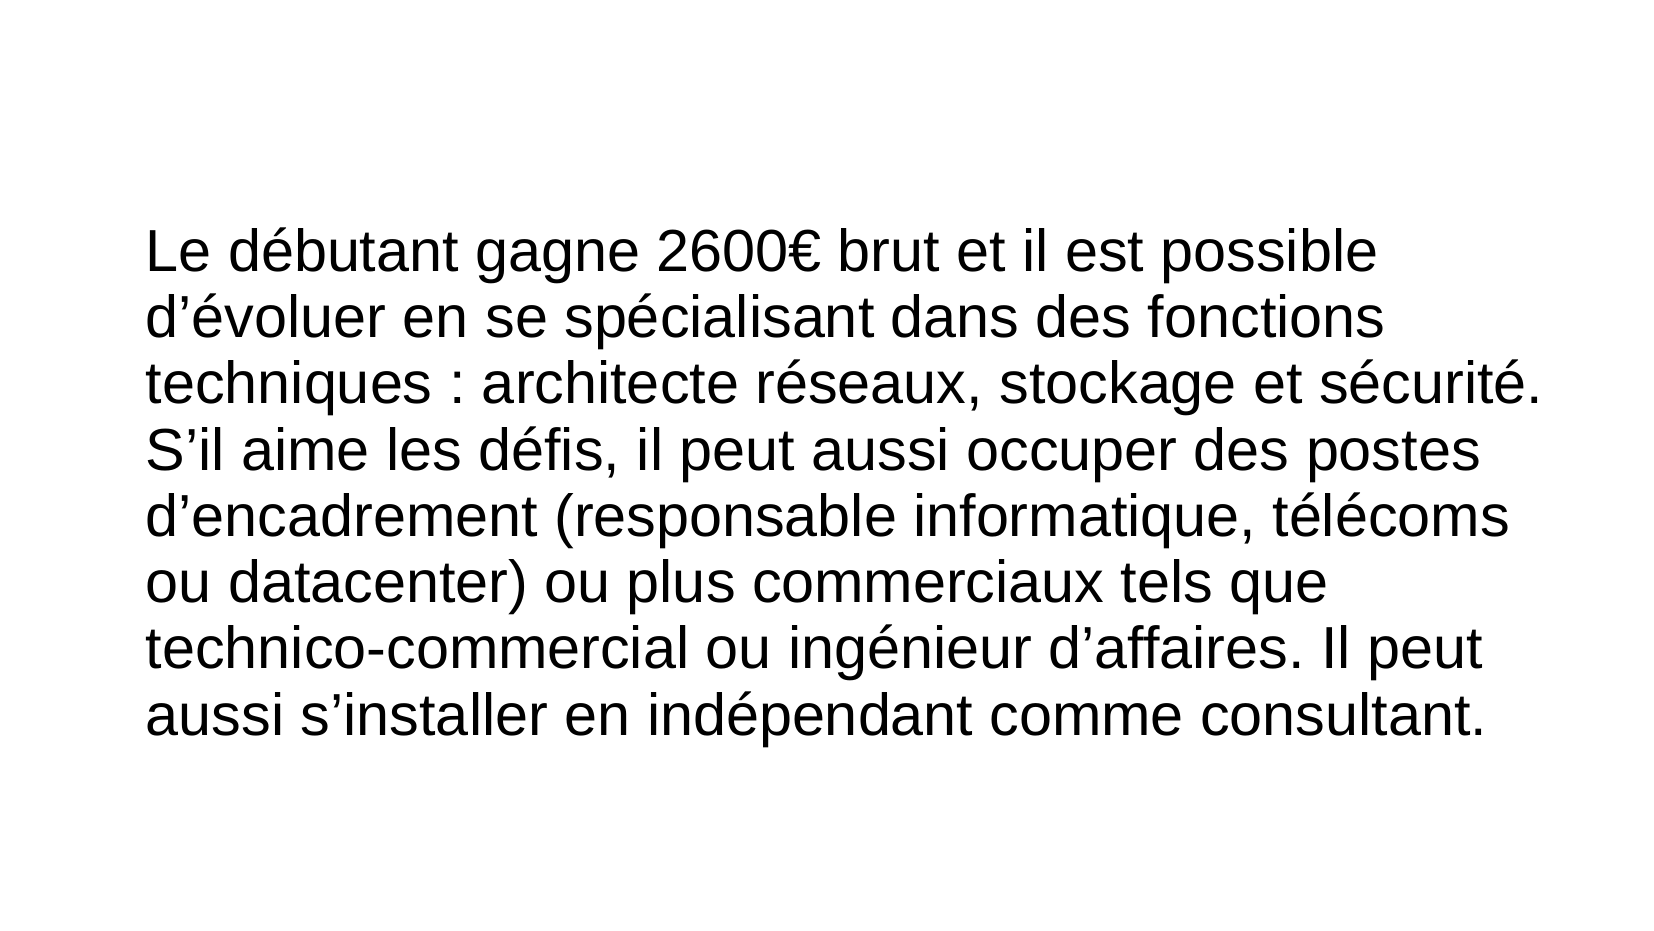

# Le débutant gagne 2600€ brut et il est possible d’évoluer en se spécialisant dans des fonctions techniques : architecte réseaux, stockage et sécurité. S’il aime les défis, il peut aussi occuper des postes d’encadrement (responsable informatique, télécoms ou datacenter) ou plus commerciaux tels que technico-commercial ou ingénieur d’affaires. Il peut aussi s’installer en indépendant comme consultant.